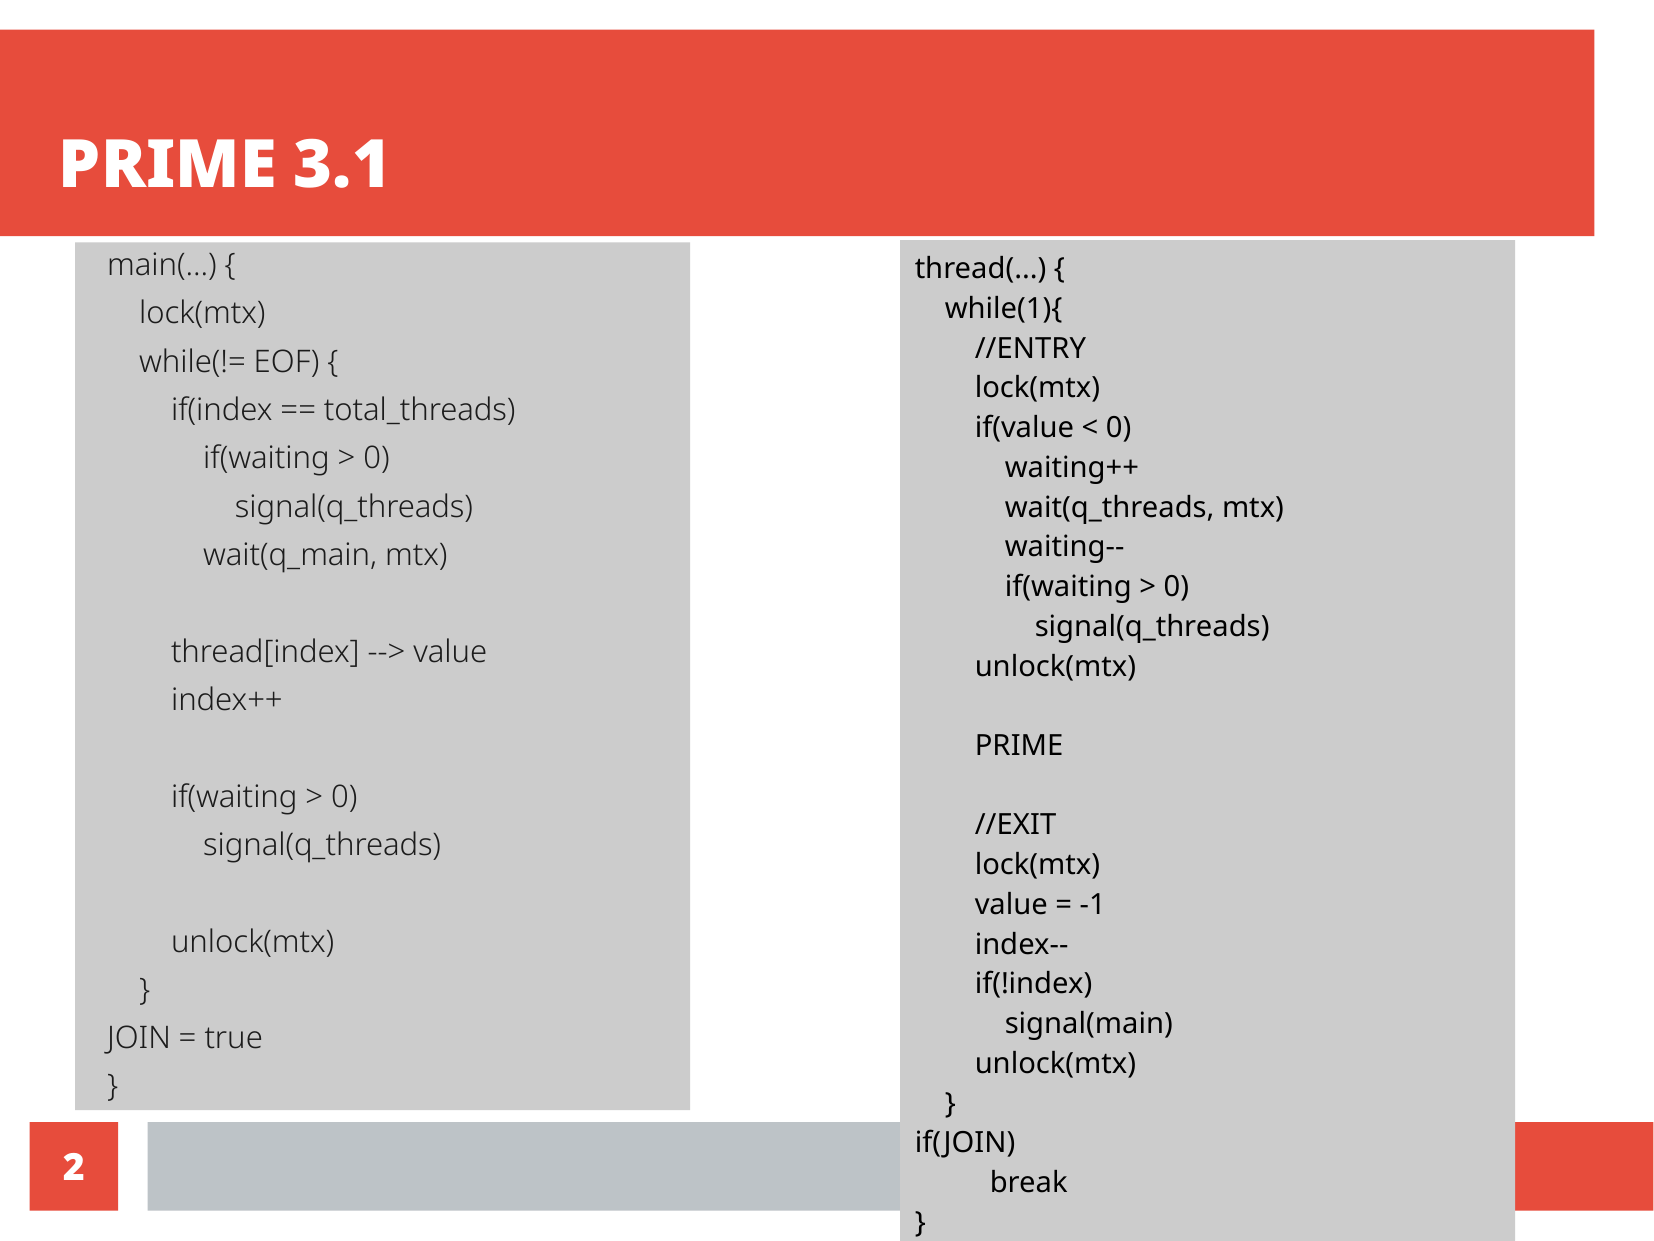

# PRIME 3.1
thread(...) {
 while(1){
 //ENTRY
 lock(mtx)
 if(value < 0)
 waiting++
 wait(q_threads, mtx)
 waiting--
 if(waiting > 0)
 signal(q_threads)
 unlock(mtx)
 PRIME
 //EXIT
 lock(mtx)
 value = -1
 index--
 if(!index)
 signal(main)
 unlock(mtx)
 }
if(JOIN)
	break
}
main(...) {
 lock(mtx)
 while(!= EOF) {
 if(index == total_threads)
 if(waiting > 0)
 signal(q_threads)
 wait(q_main, mtx)
 thread[index] --> value
 index++
 if(waiting > 0)
 signal(q_threads)
 unlock(mtx)
 }
JOIN = true
}
2